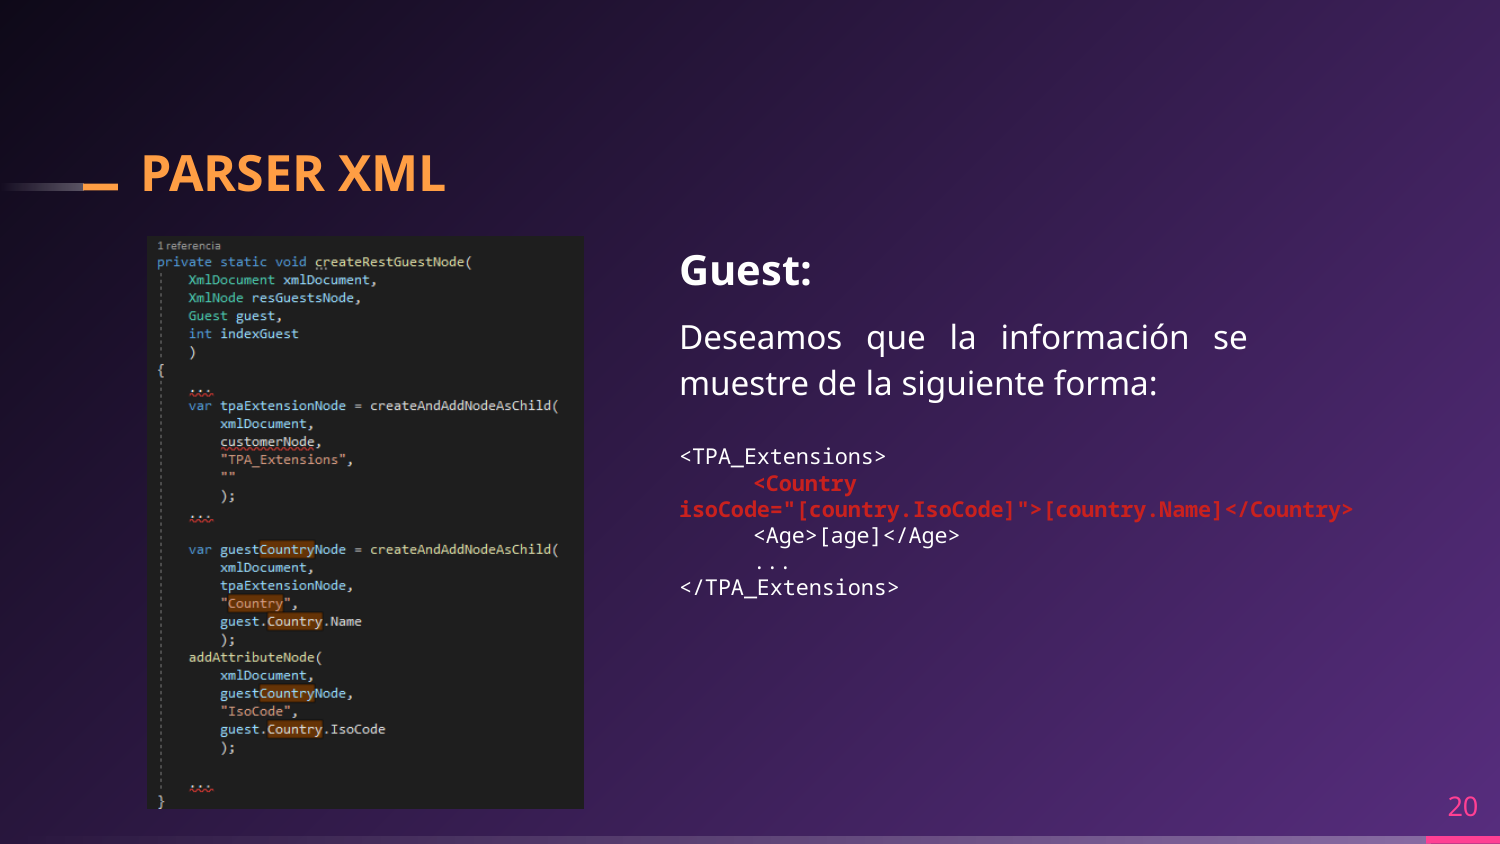

# PARSER XML
Guest:
Deseamos que la información se muestre de la siguiente forma:
<TPA_Extensions>
	<Country isoCode="[country.IsoCode]">[country.Name]</Country>
	<Age>[age]</Age>
	...
</TPA_Extensions>